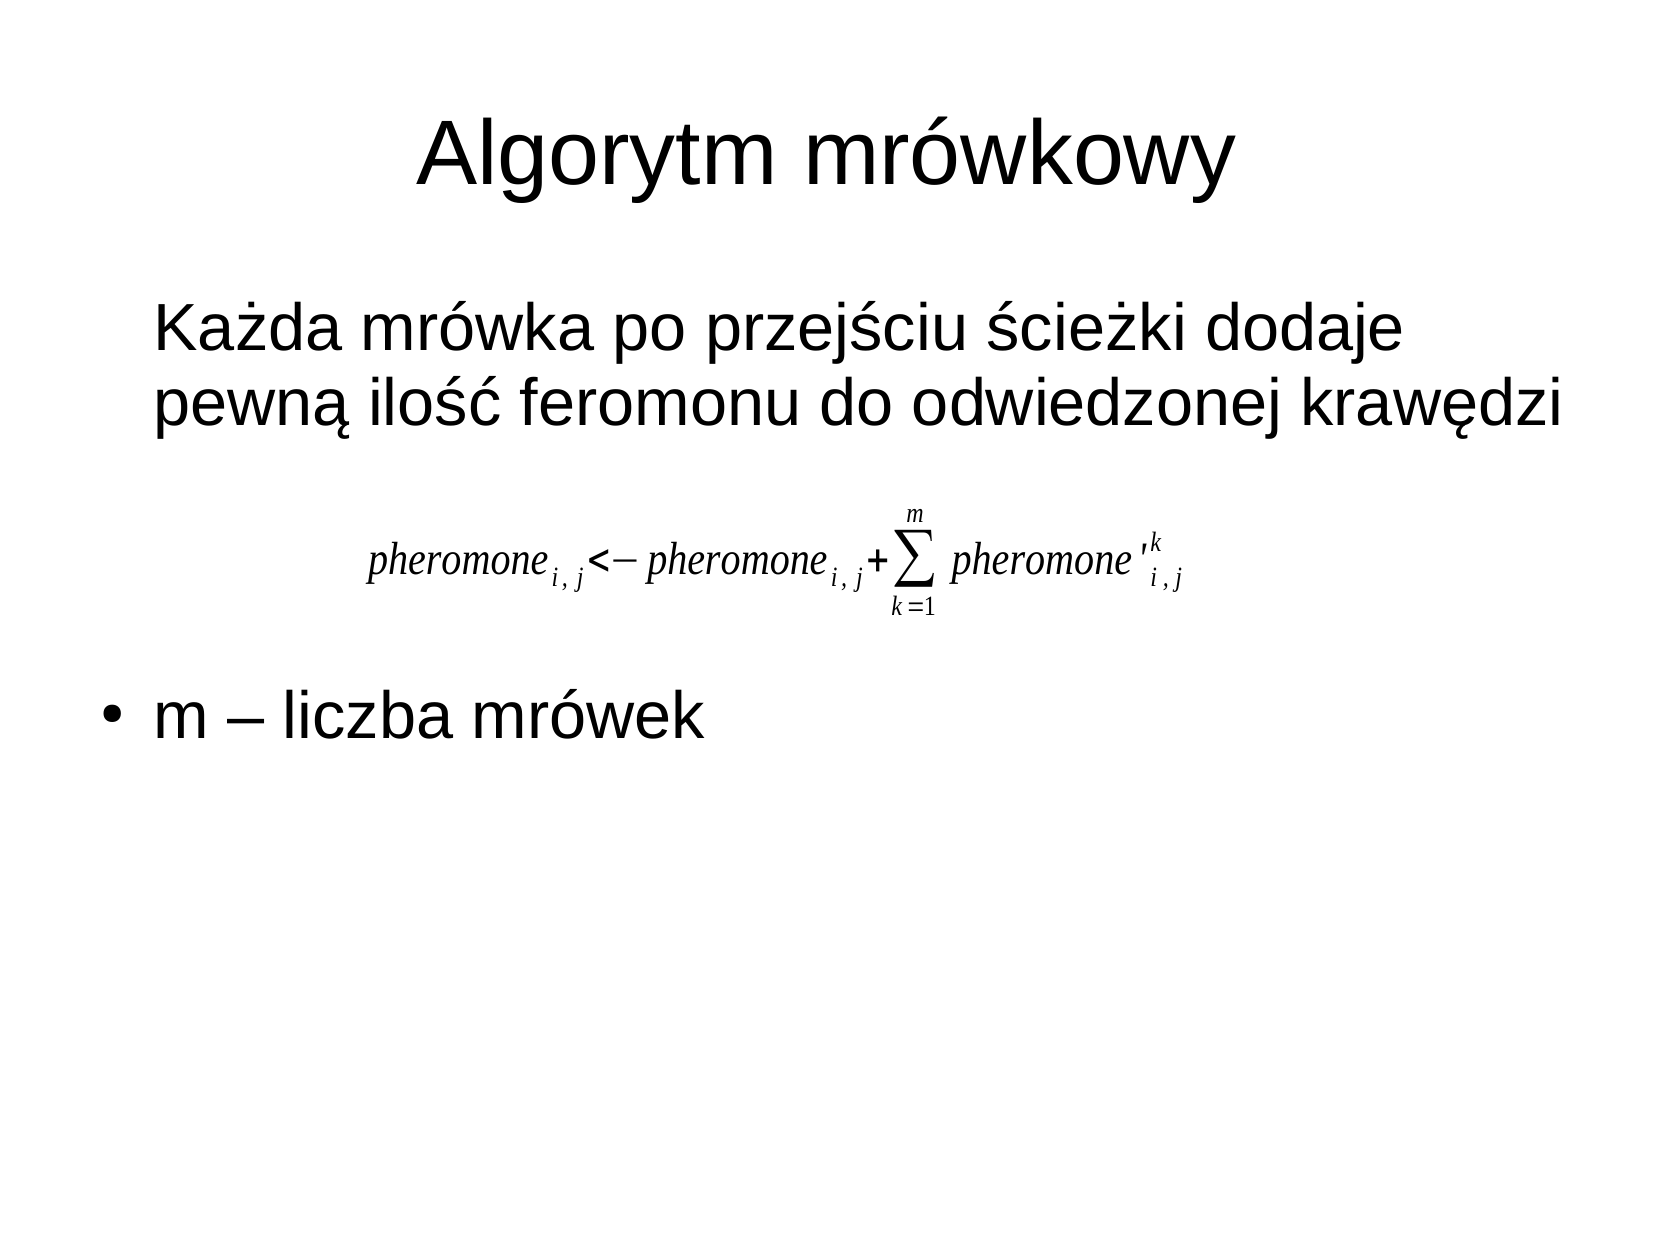

# Algorytm mrówkowy
Każda mrówka po przejściu ścieżki dodaje pewną ilość feromonu do odwiedzonej krawędzi
m – liczba mrówek